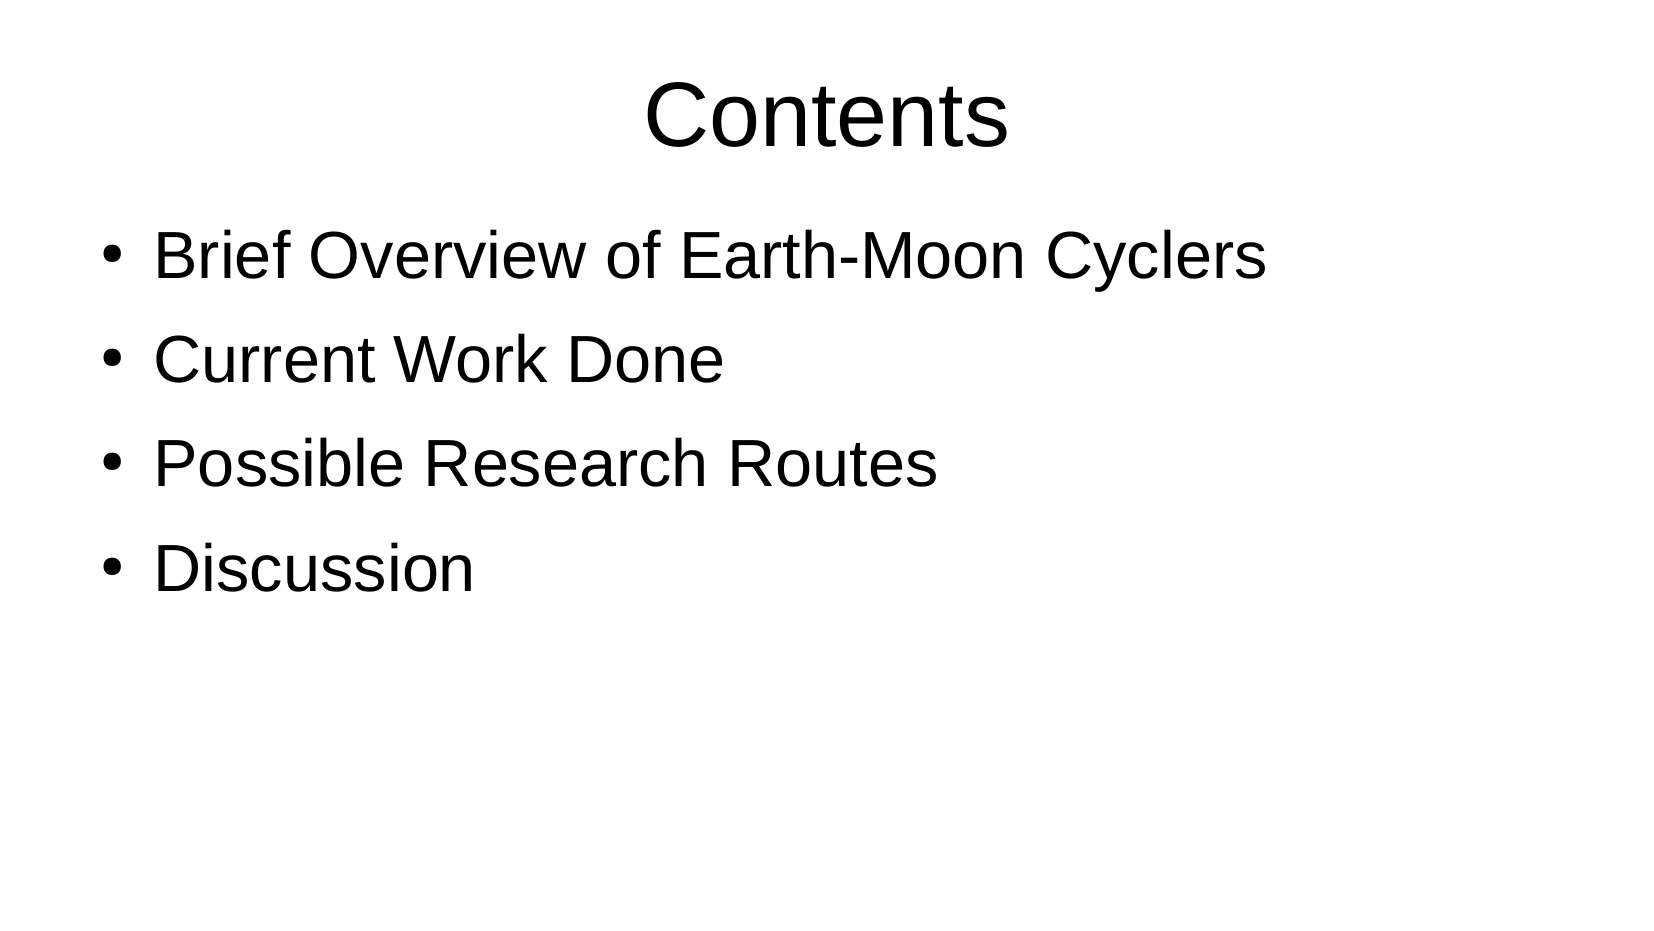

# Contents
Brief Overview of Earth-Moon Cyclers
Current Work Done
Possible Research Routes
Discussion